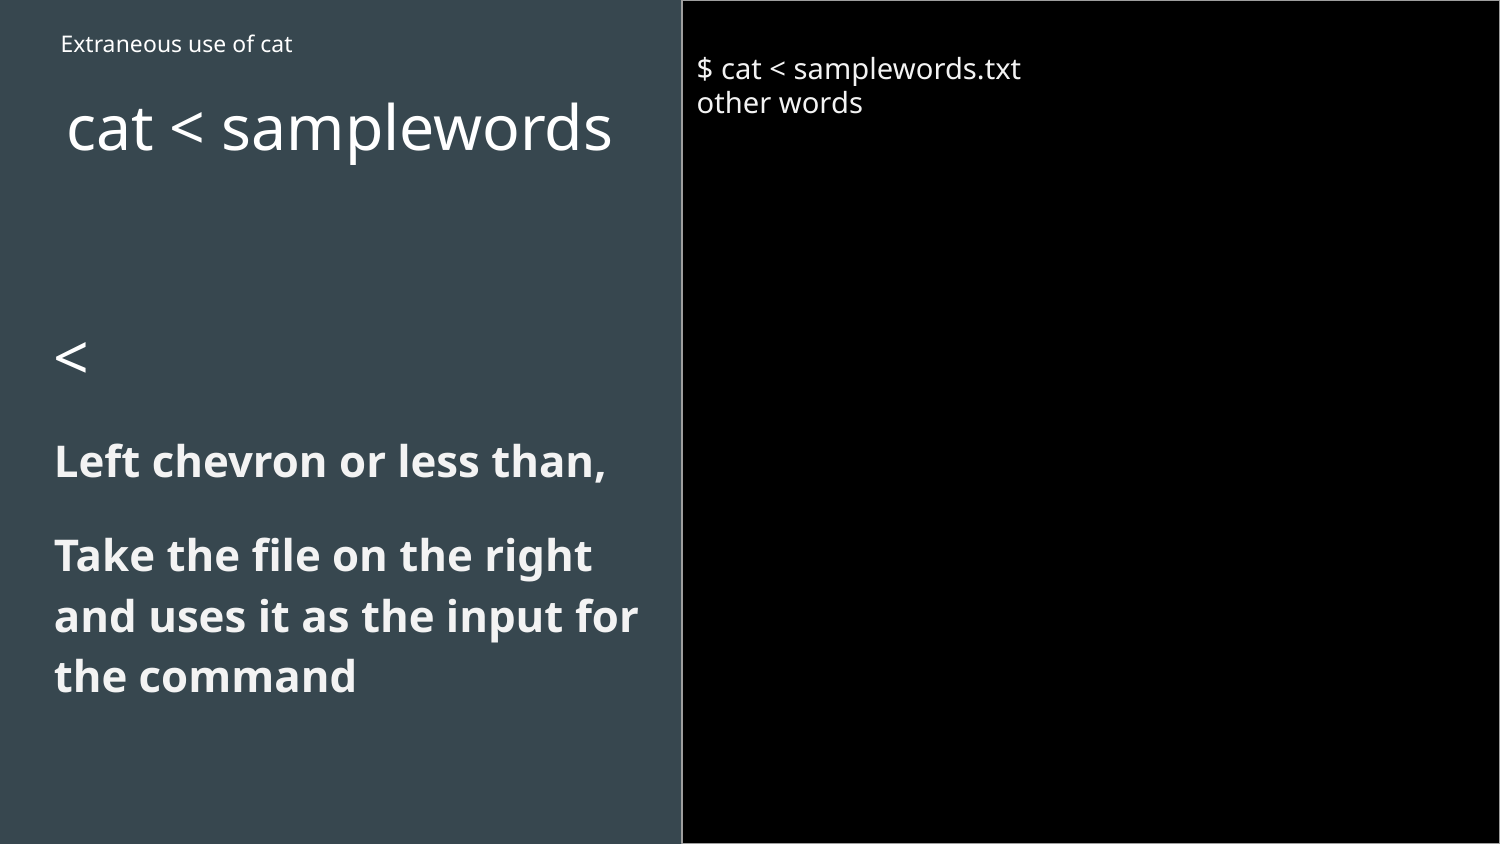

$ cat < samplewords.txt
other words
Extraneous use of cat
# cat < samplewords
<
Left chevron or less than,
Take the file on the right and uses it as the input for the command